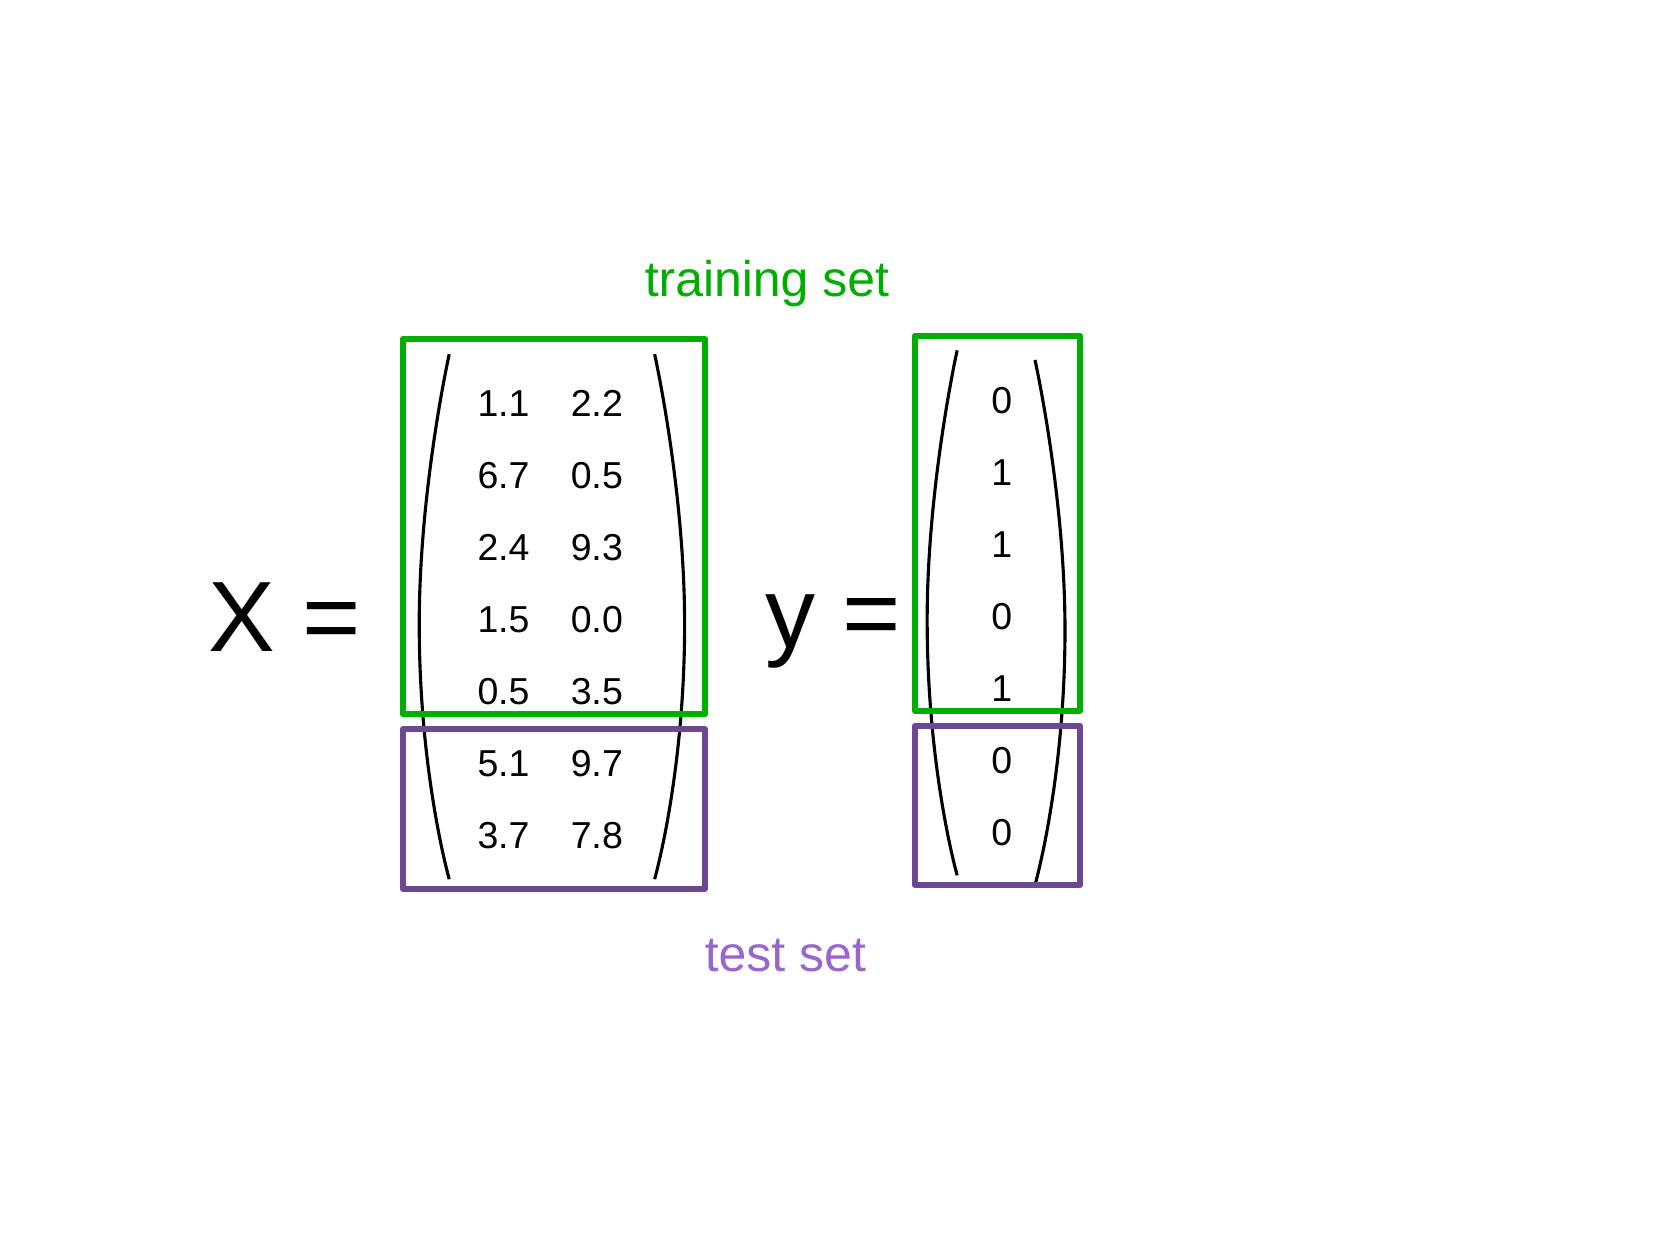

training set
| 0 |
| --- |
| 1 |
| 1 |
| 0 |
| 1 |
| 0 |
| 0 |
| 1.1 | 2.2 |
| --- | --- |
| 6.7 | 0.5 |
| 2.4 | 9.3 |
| 1.5 | 0.0 |
| 0.5 | 3.5 |
| 5.1 | 9.7 |
| 3.7 | 7.8 |
y =
X =
test set